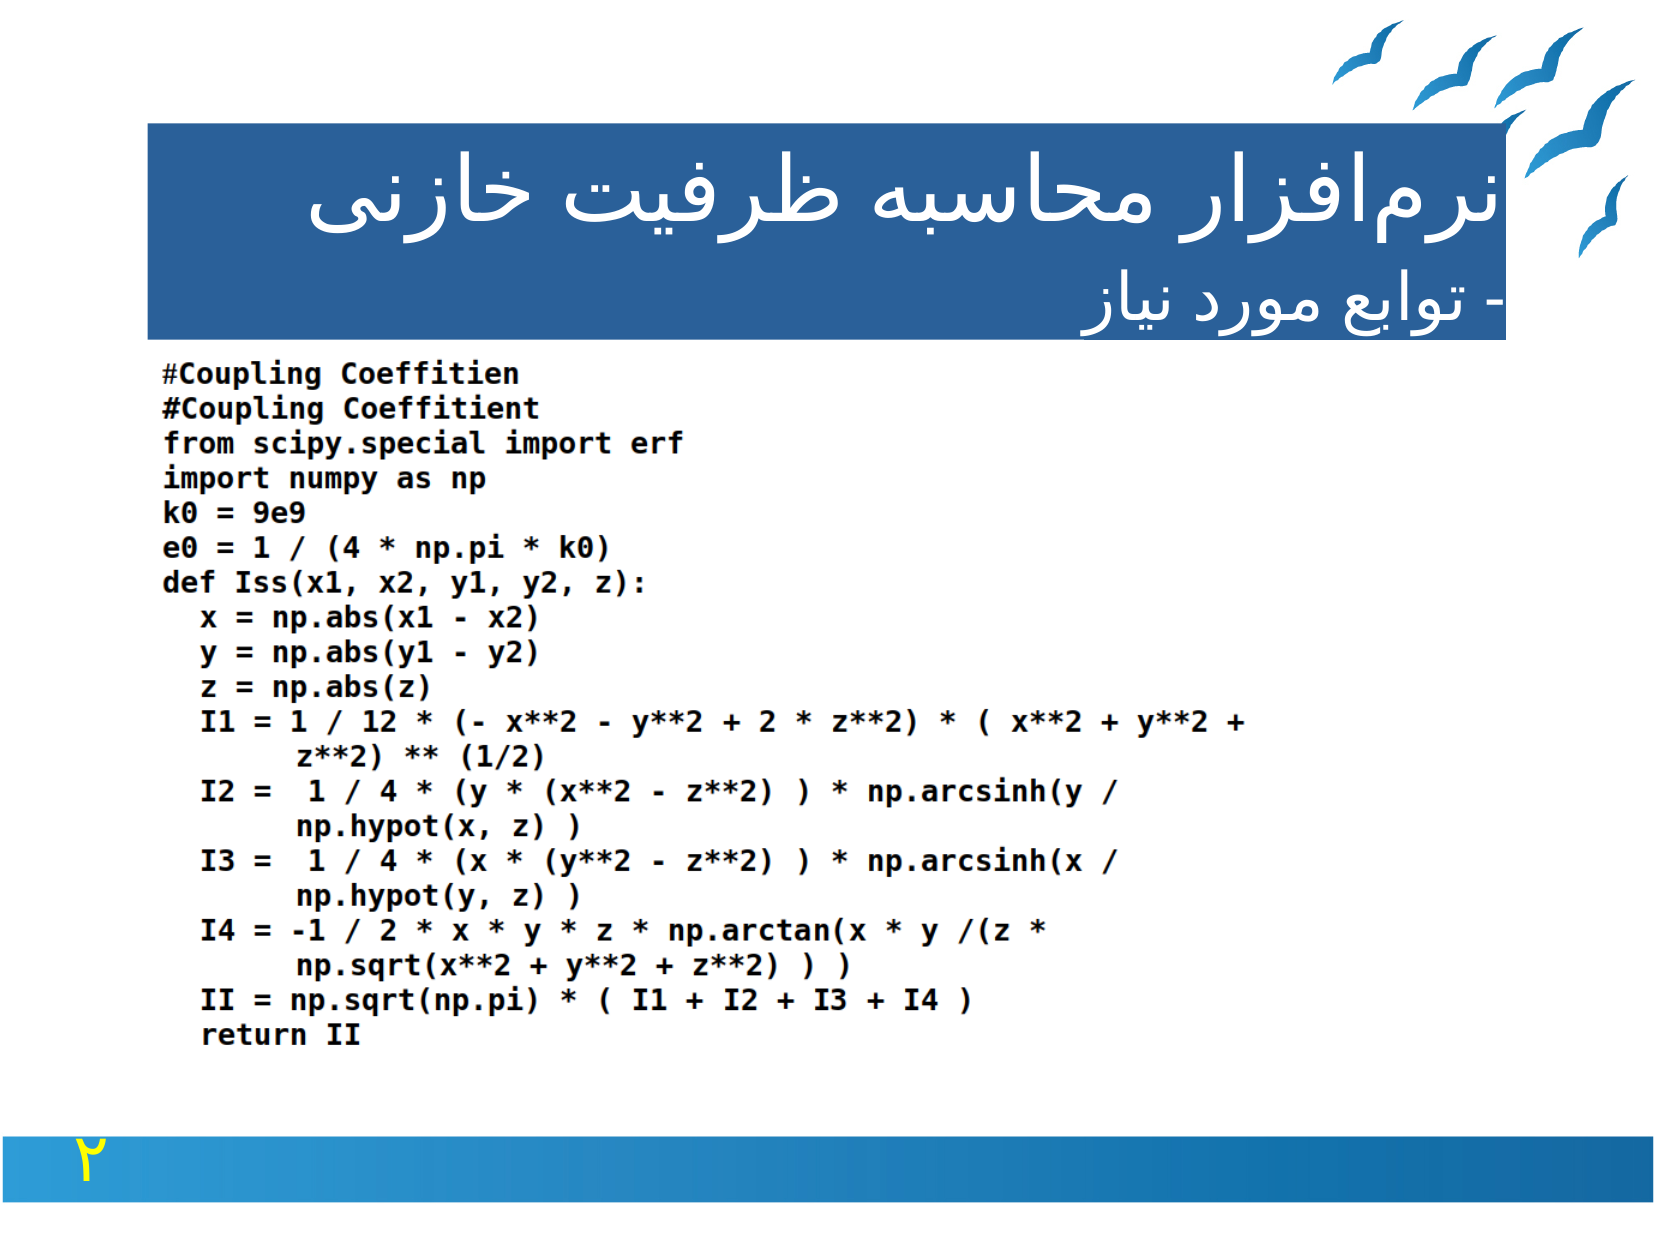

# نرم‌افزار محاسبه ظرفیت خازنی - توابع مورد نیاز
۲۰